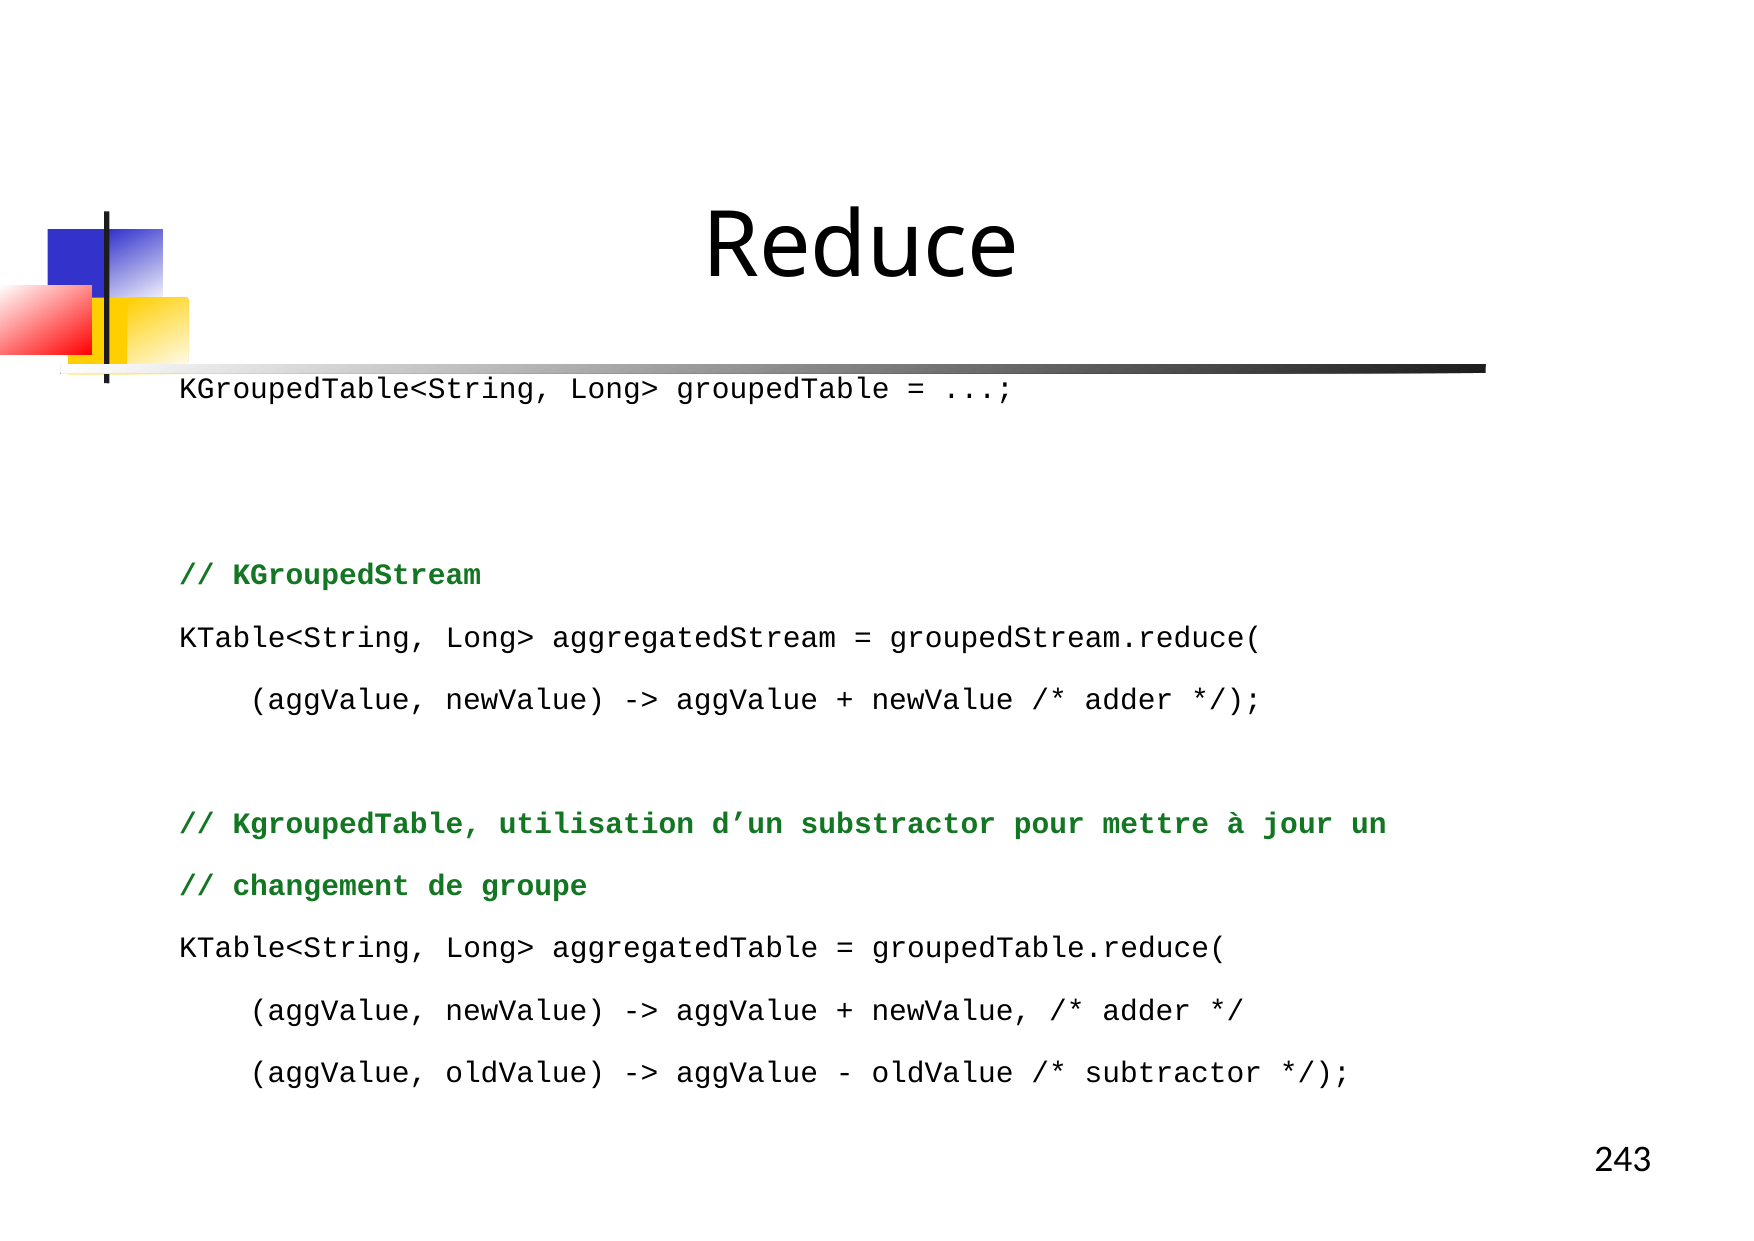

# Reduce
KGroupedTable<String, Long> groupedTable = ...;
// KGroupedStream
KTable<String, Long> aggregatedStream = groupedStream.reduce(
 (aggValue, newValue) -> aggValue + newValue /* adder */);
// KgroupedTable, utilisation d’un substractor pour mettre à jour un
// changement de groupe
KTable<String, Long> aggregatedTable = groupedTable.reduce(
 (aggValue, newValue) -> aggValue + newValue, /* adder */
 (aggValue, oldValue) -> aggValue - oldValue /* subtractor */);